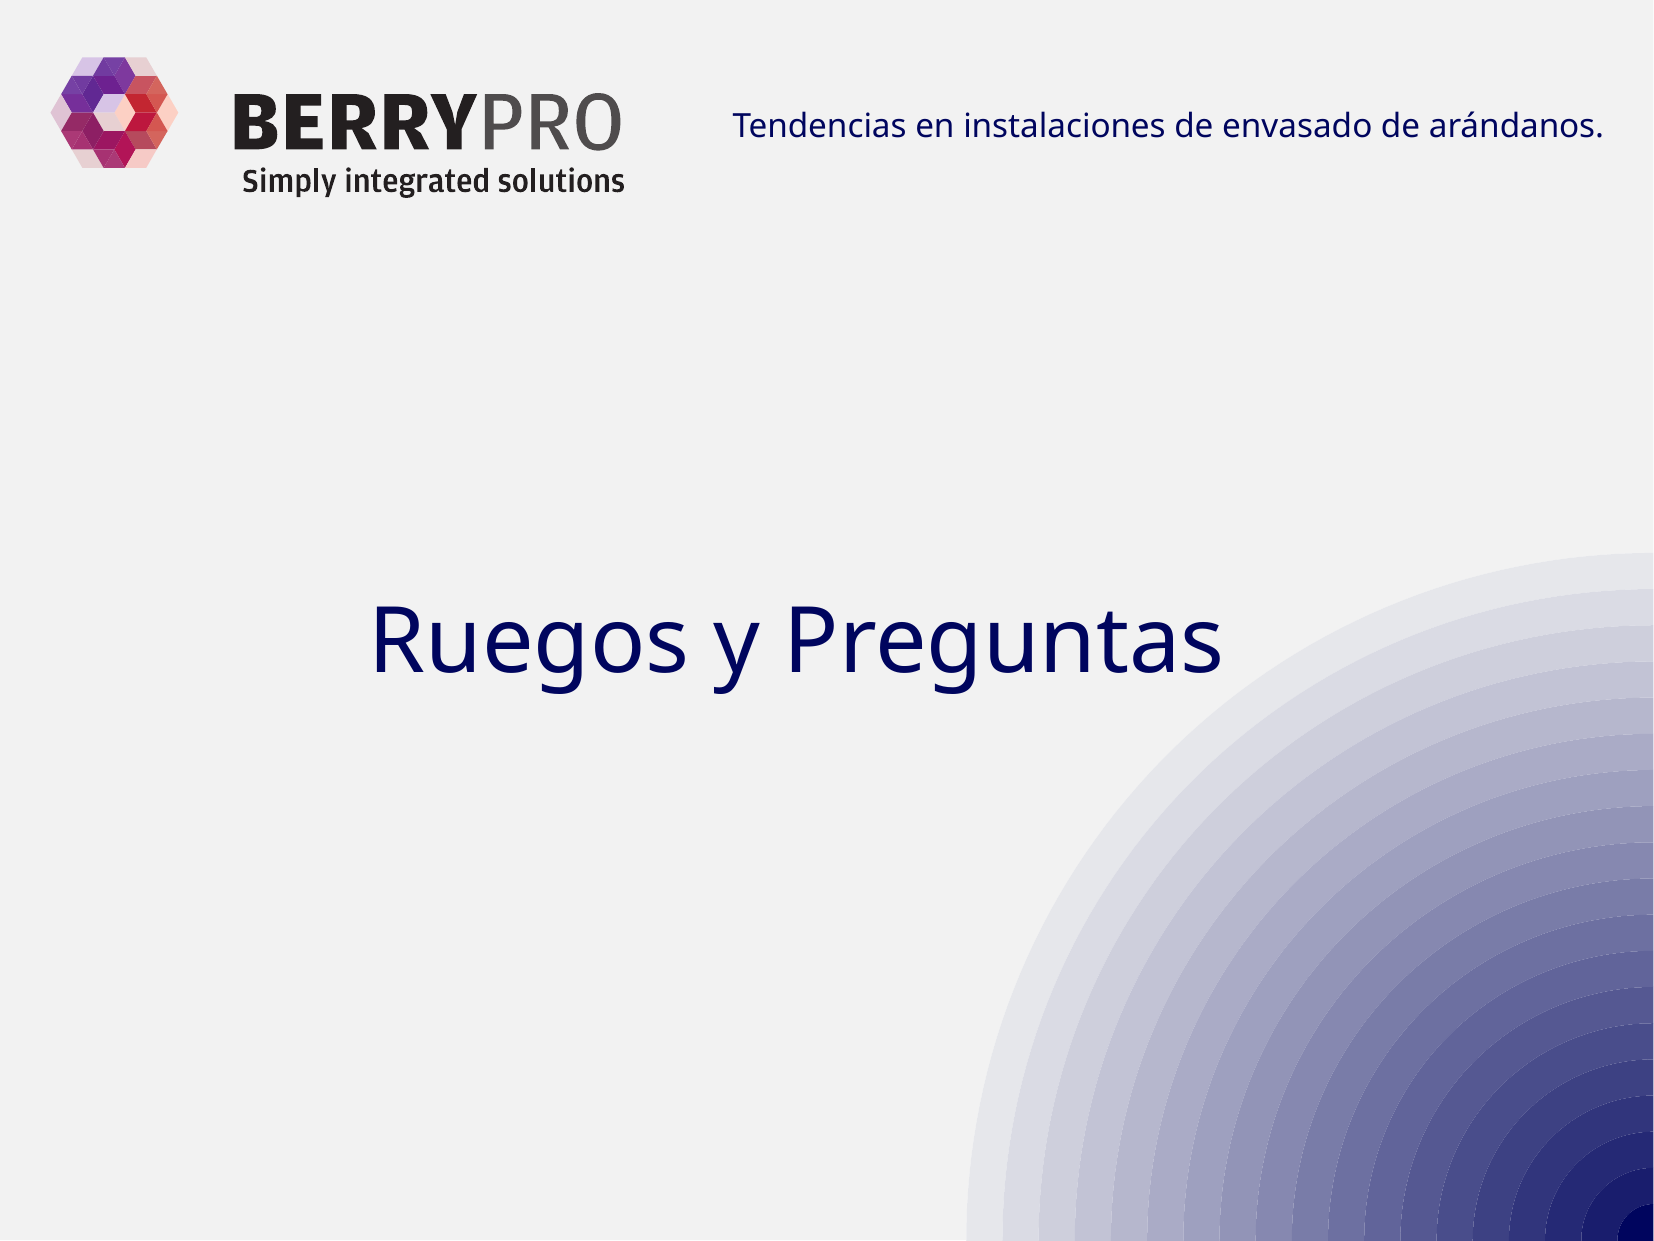

Tendencias en instalaciones de envasado de arándanos.
Ruegos y Preguntas